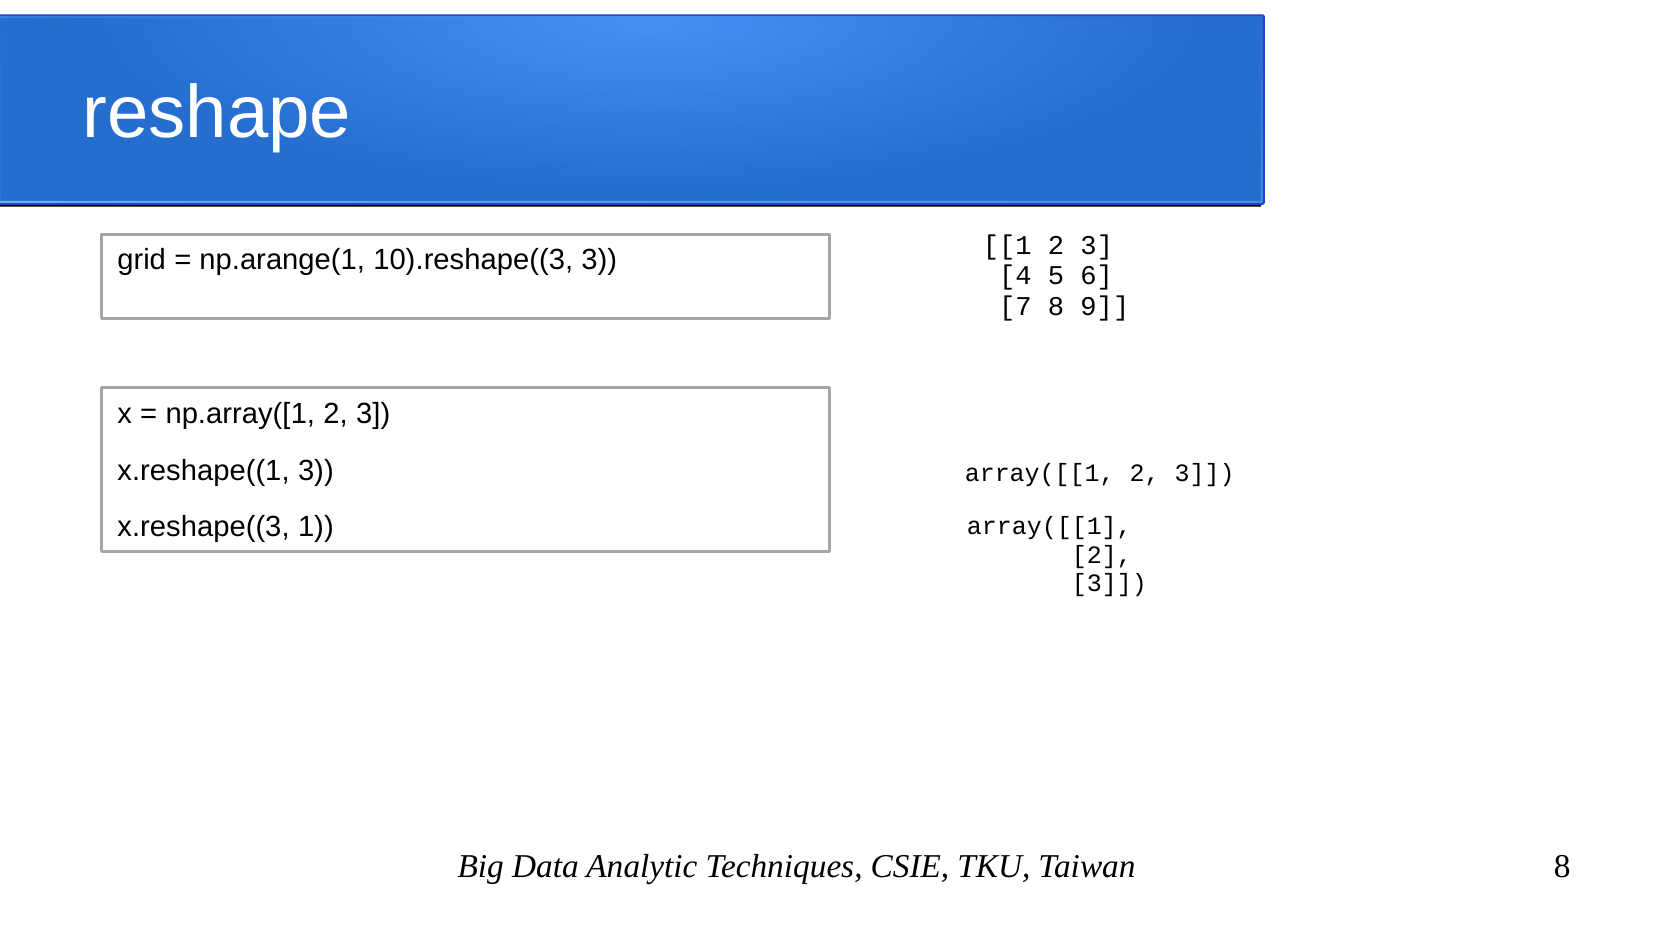

# reshape
[[1 2 3]
 [4 5 6]
 [7 8 9]]
grid = np.arange(1, 10).reshape((3, 3))
x = np.array([1, 2, 3])
x.reshape((1, 3))
x.reshape((3, 1))
array([[1, 2, 3]])
array([[1],
 [2],
 [3]])
Big Data Analytic Techniques, CSIE, TKU, Taiwan
8